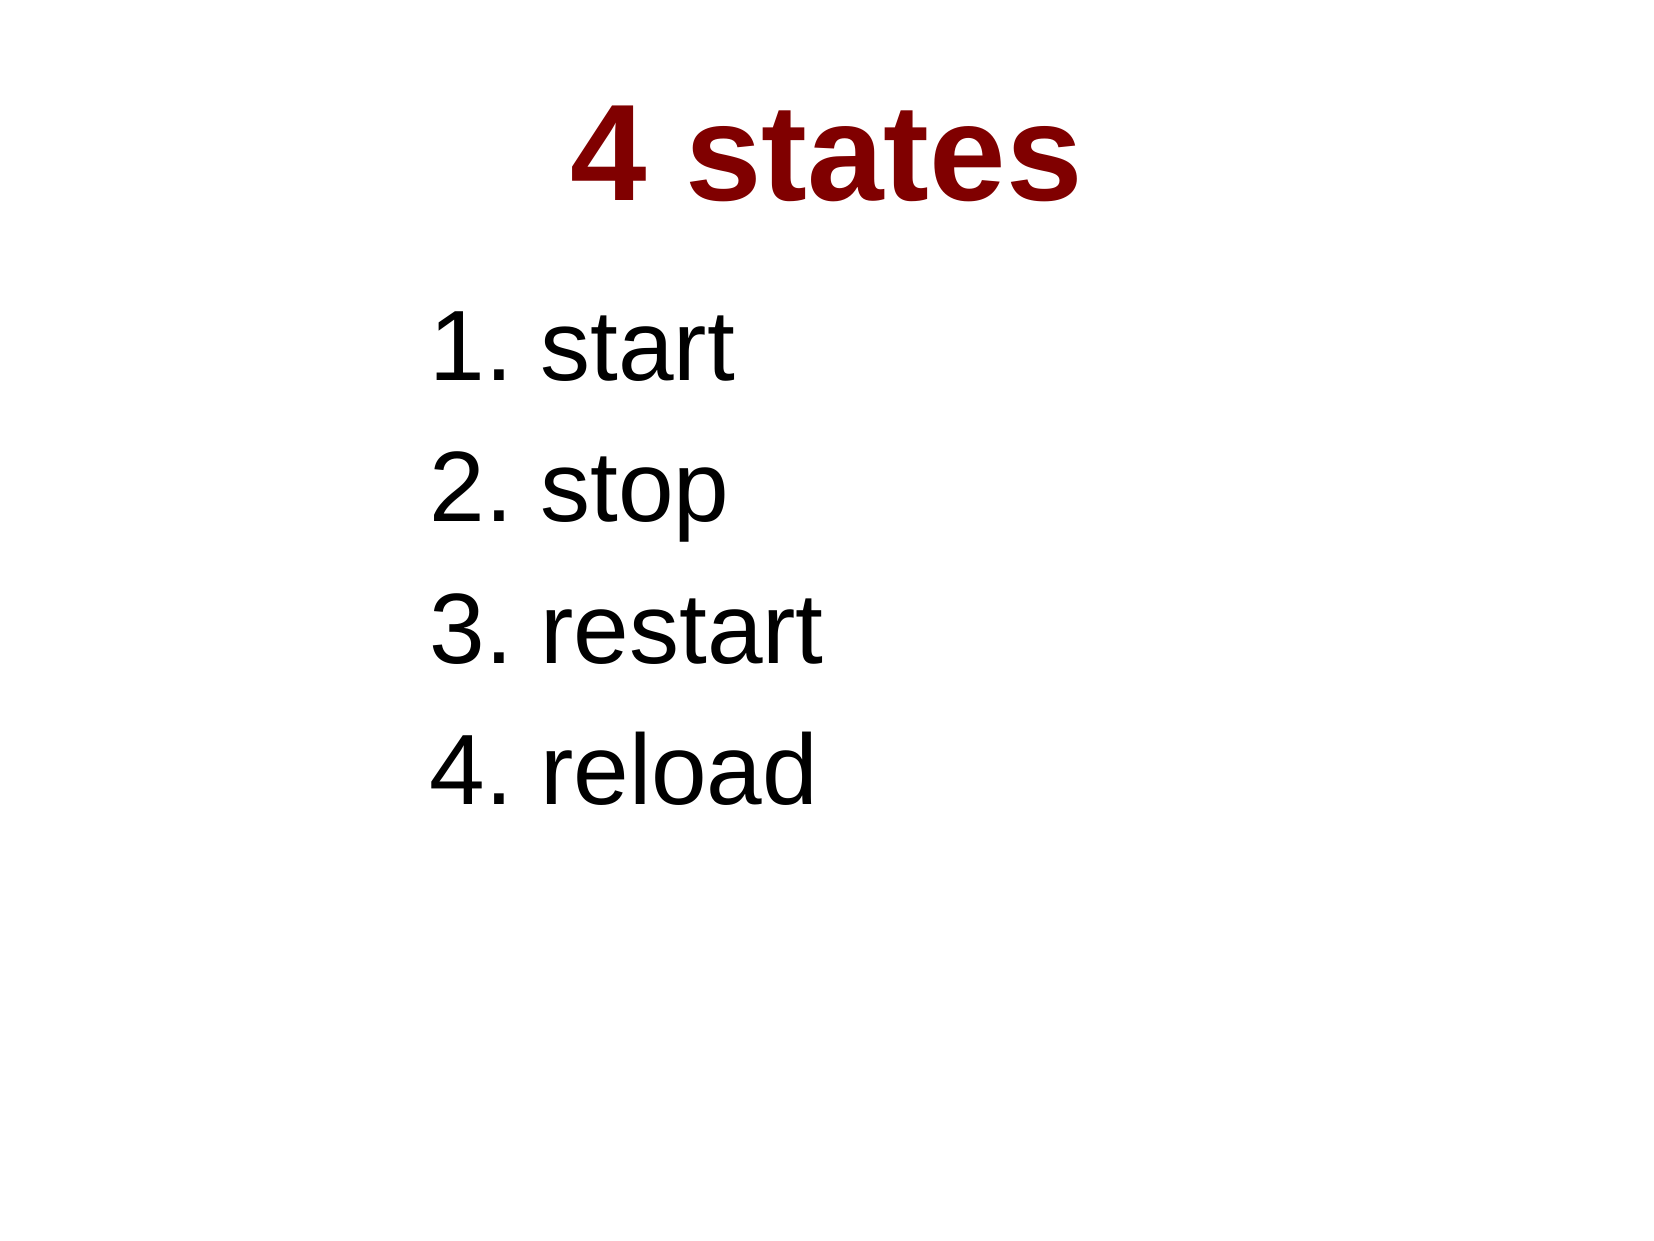

# 4 states
 start
 stop
 restart
 reload